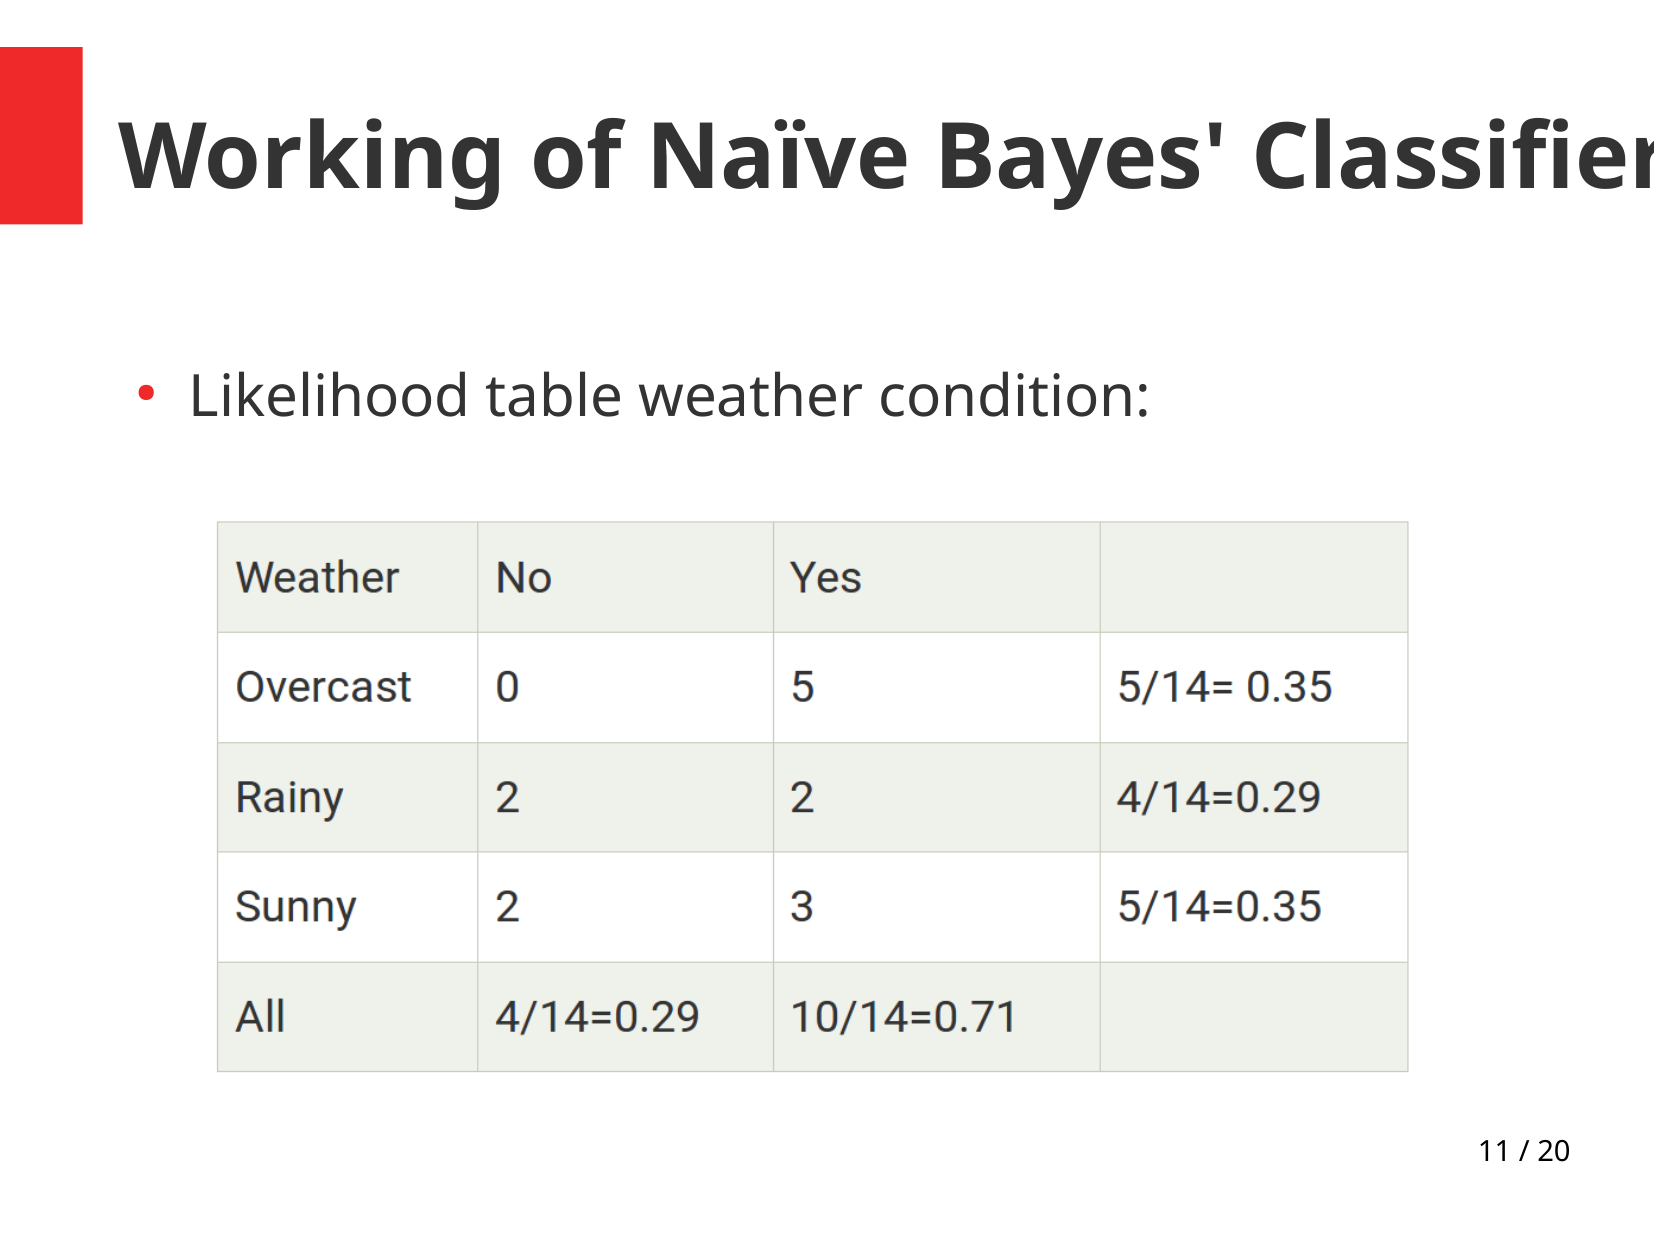

# Working of Naïve Bayes' Classifier
Likelihood table weather condition:
11